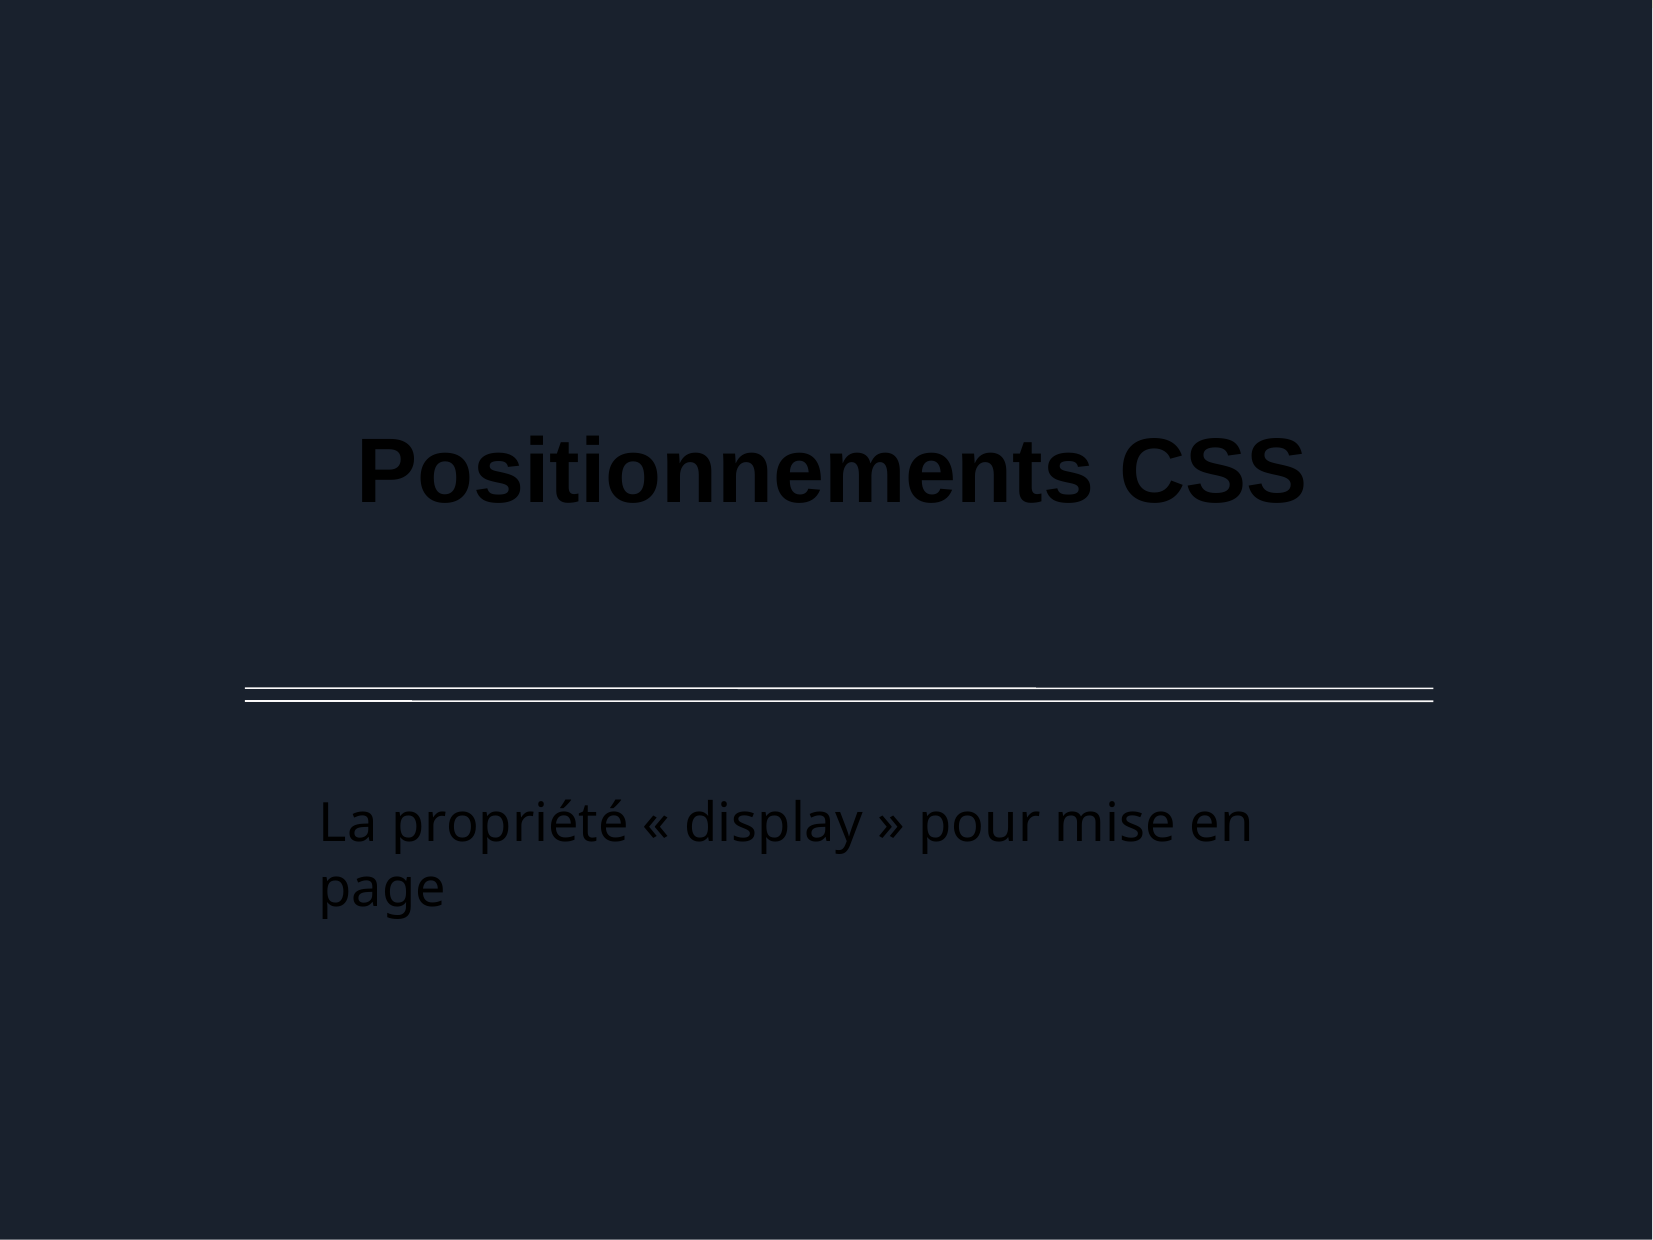

Positionnements CSS
La propriété « display » pour mise en page